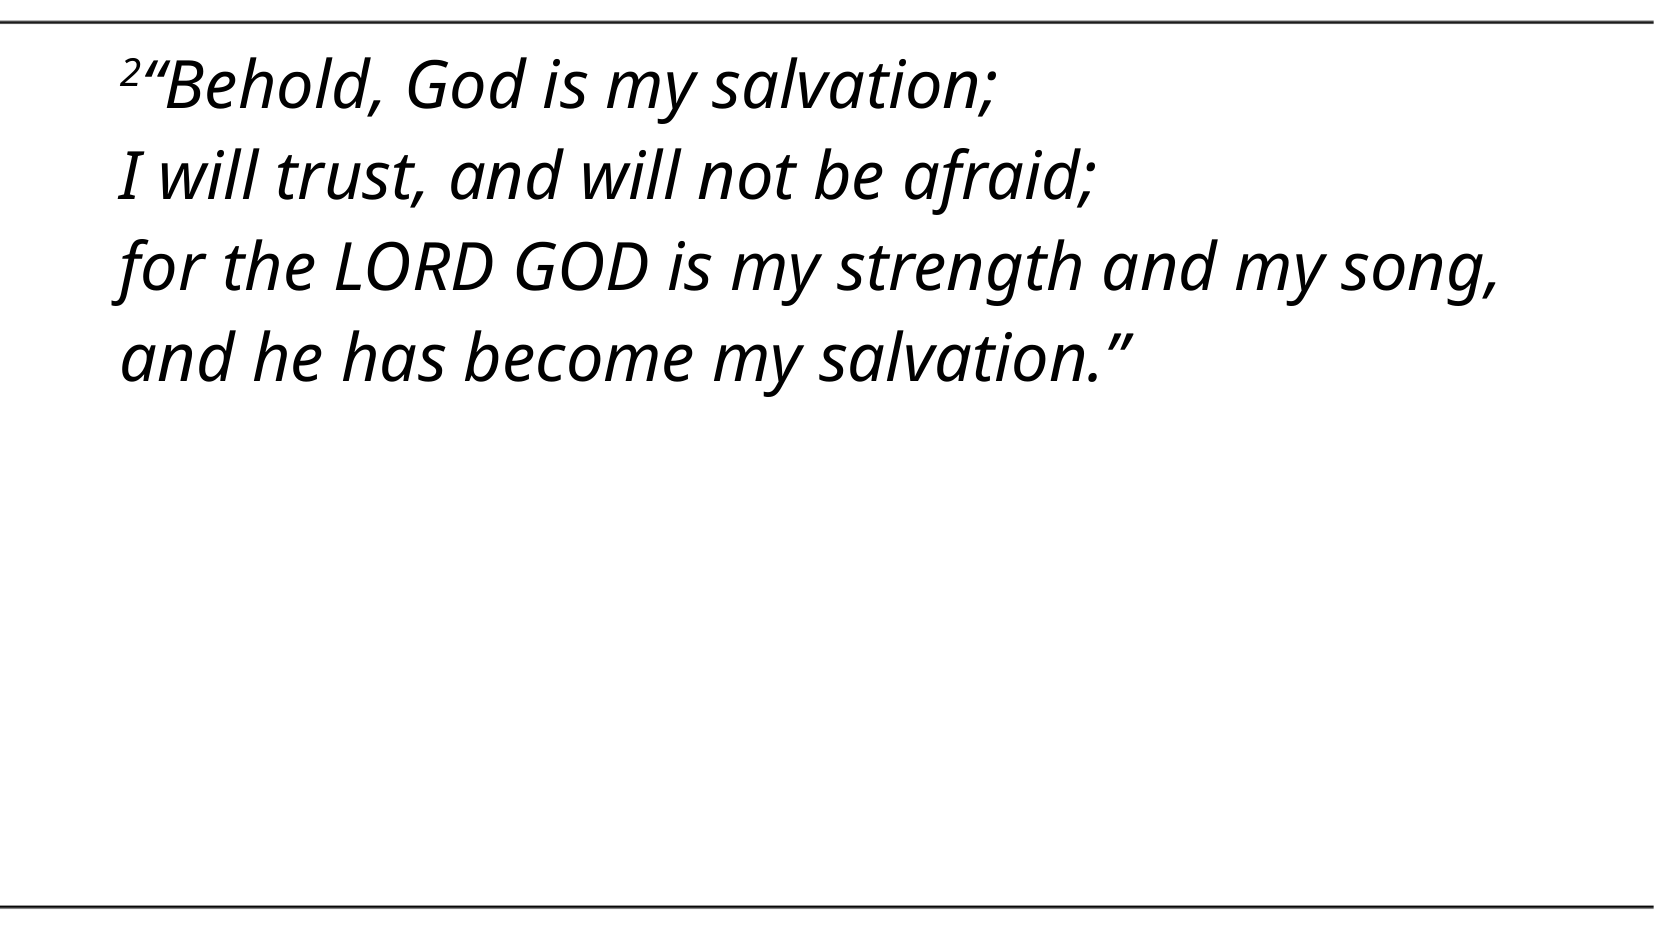

2“Behold, God is my salvation;
I will trust, and will not be afraid;
for the LORD GOD is my strength and my song,
and he has become my salvation.”